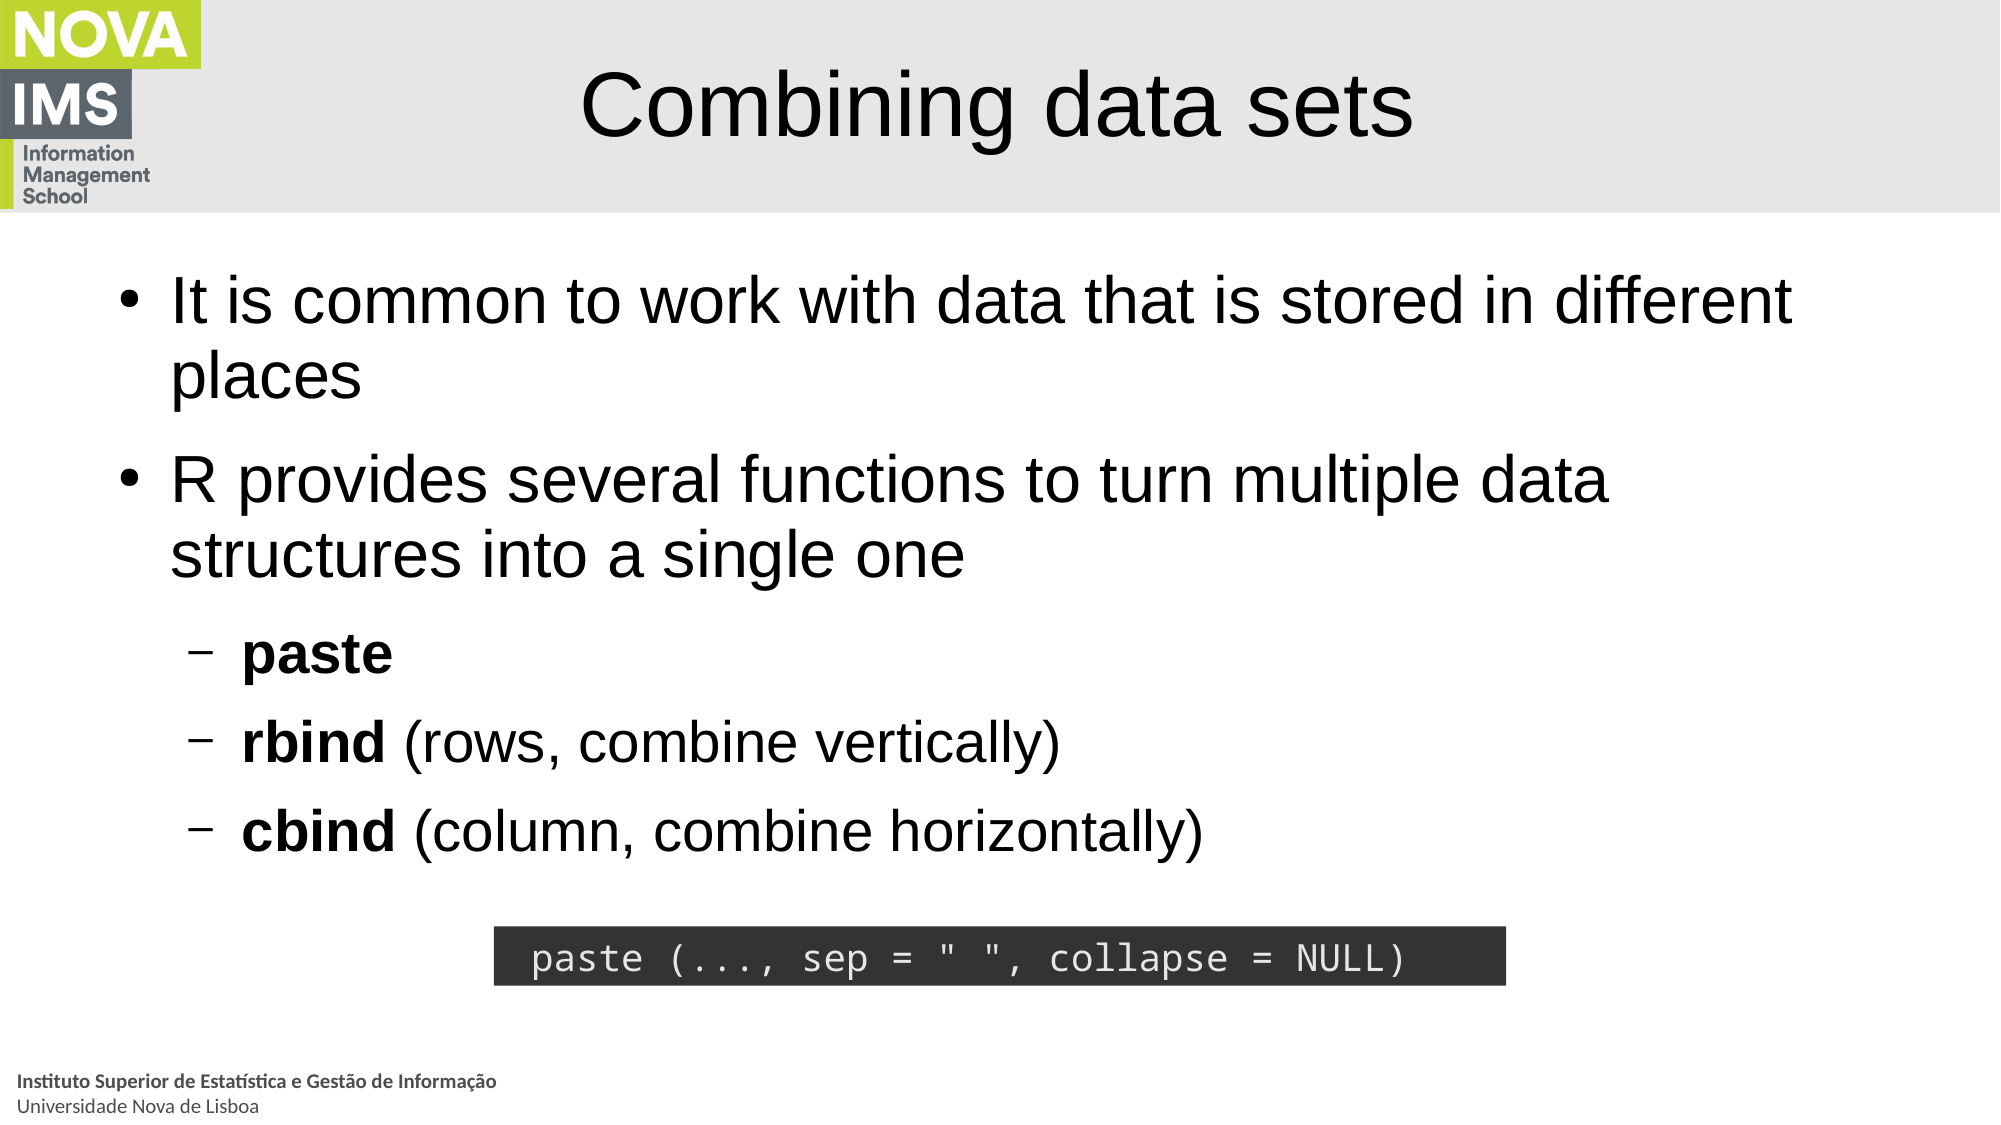

# Combining data sets
It is common to work with data that is stored in different places
R provides several functions to turn multiple data structures into a single one
paste
rbind (rows, combine vertically)
cbind (column, combine horizontally)
 paste (..., sep = " ", collapse = NULL)